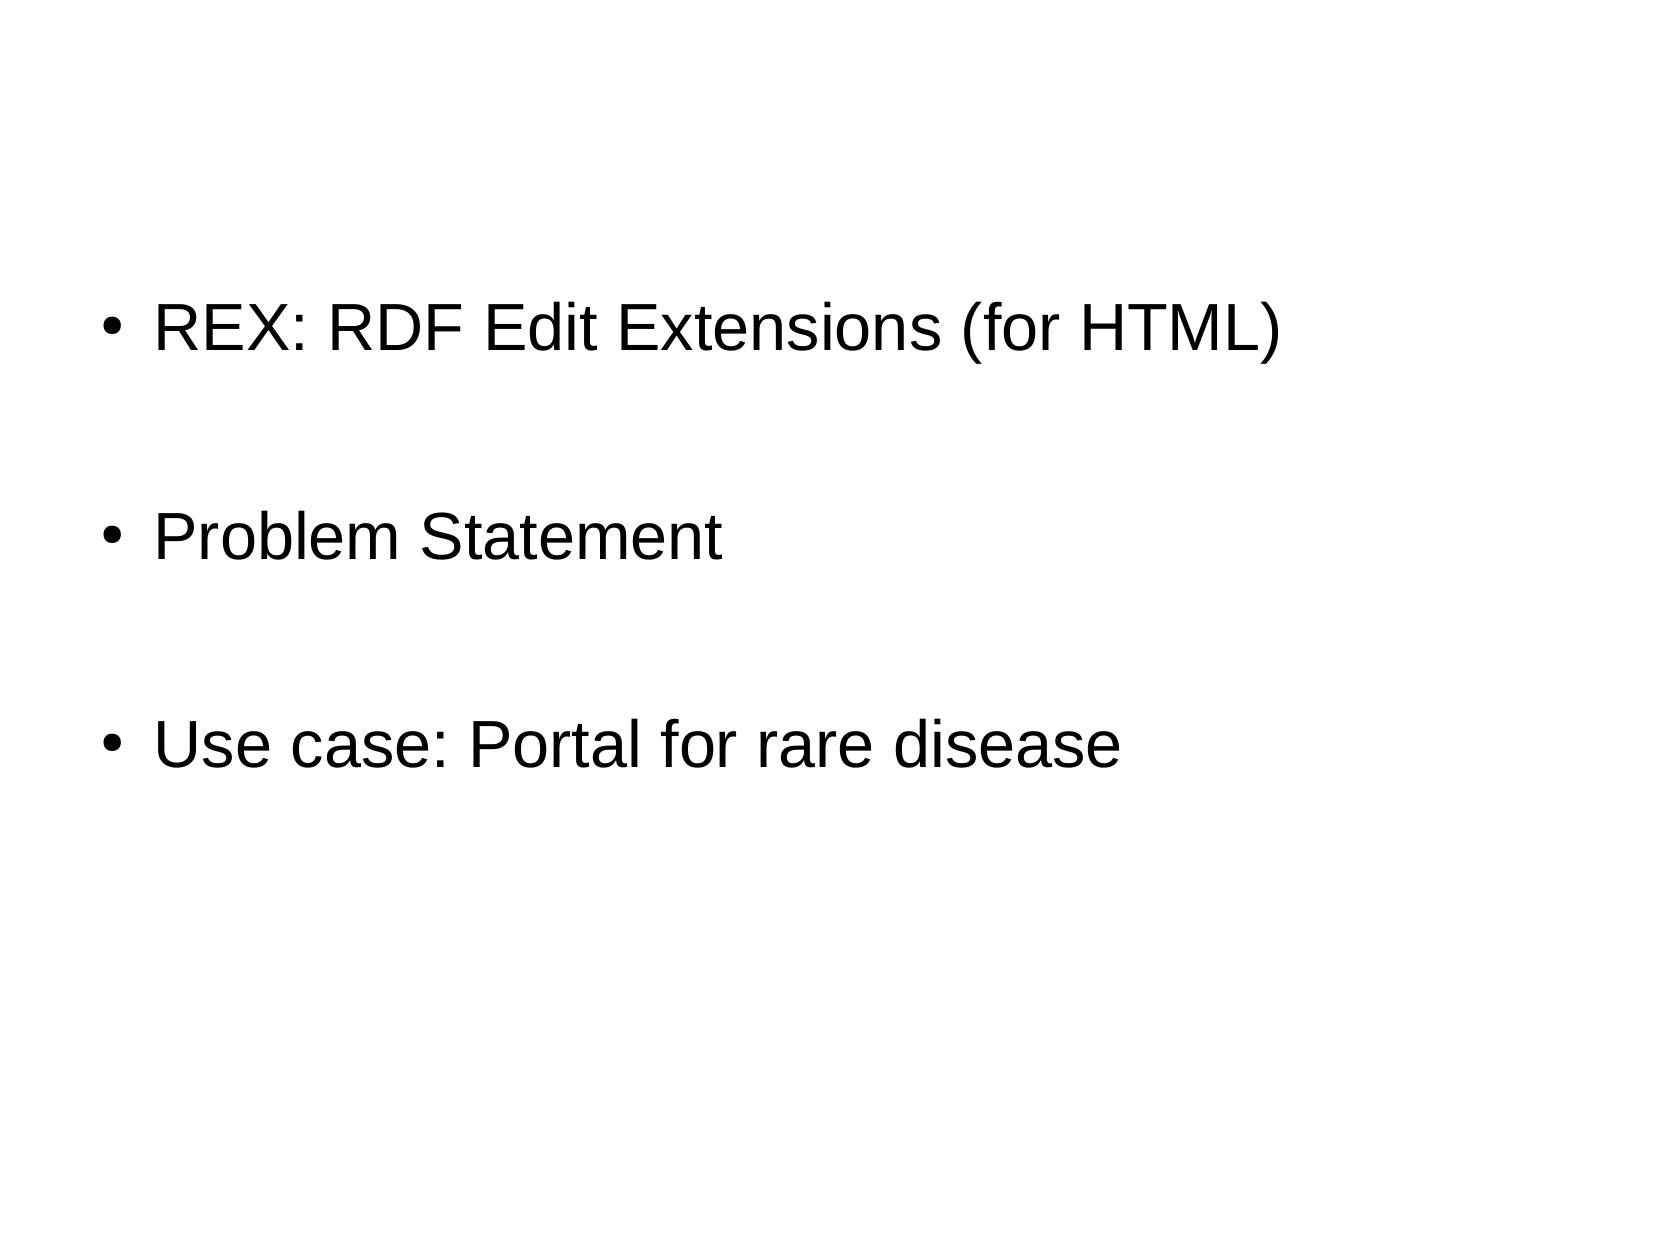

#
REX: RDF Edit Extensions (for HTML)
Problem Statement
Use case: Portal for rare disease